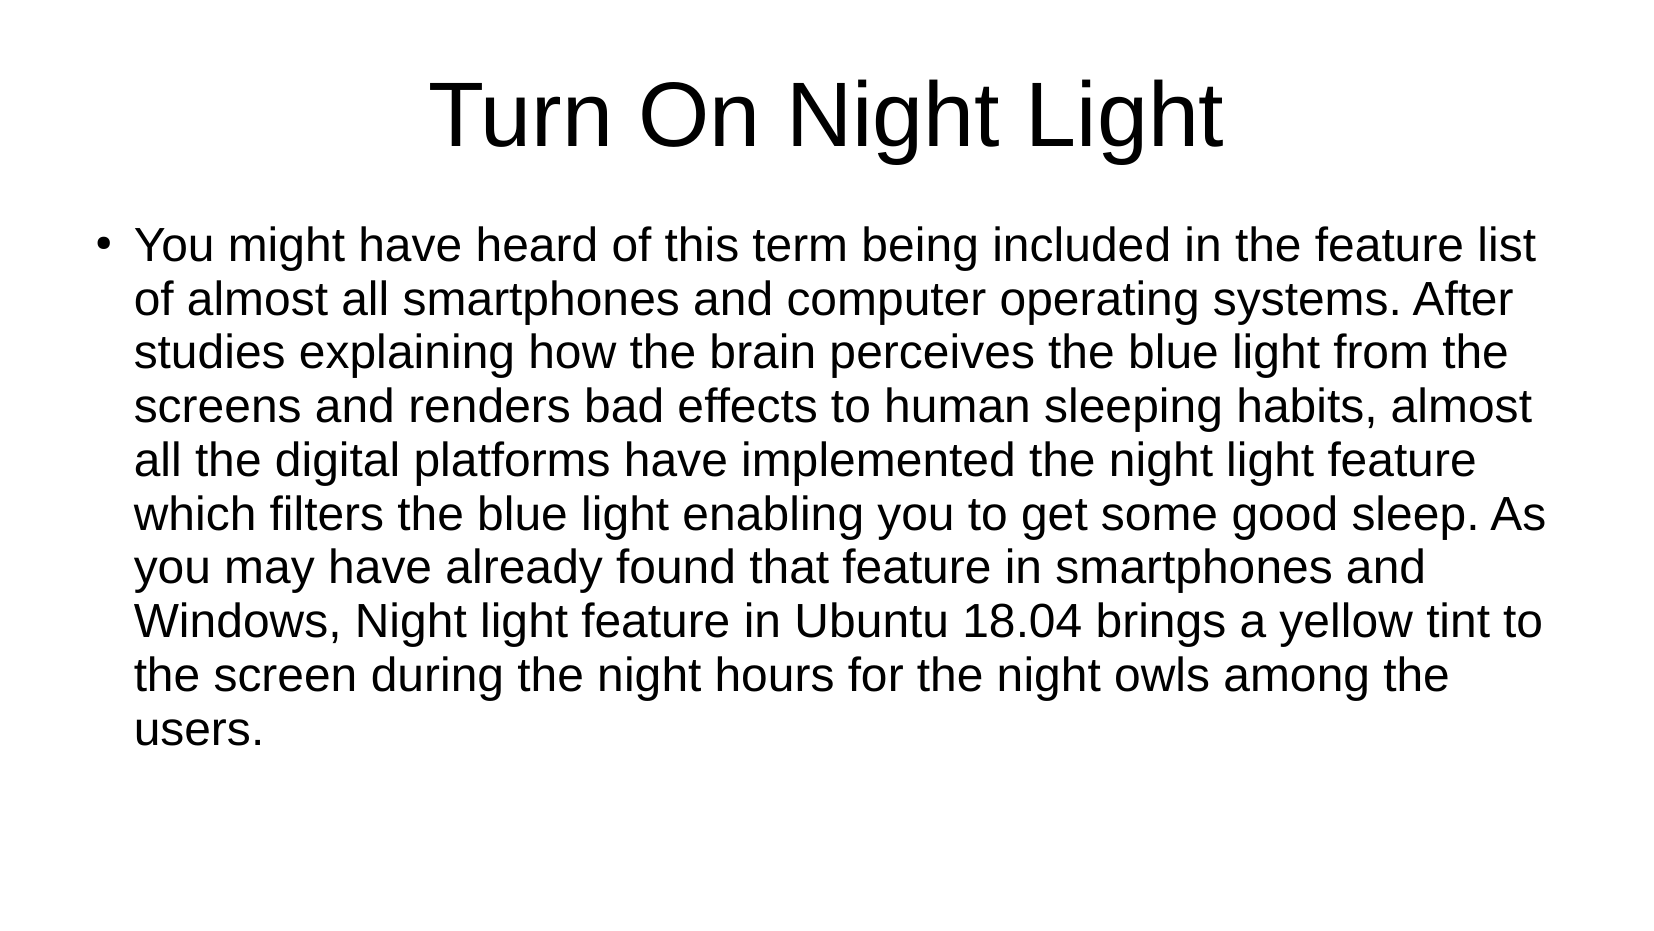

# Turn On Night Light
You might have heard of this term being included in the feature list of almost all smartphones and computer operating systems. After studies explaining how the brain perceives the blue light from the screens and renders bad effects to human sleeping habits, almost all the digital platforms have implemented the night light feature which filters the blue light enabling you to get some good sleep. As you may have already found that feature in smartphones and Windows, Night light feature in Ubuntu 18.04 brings a yellow tint to the screen during the night hours for the night owls among the users.